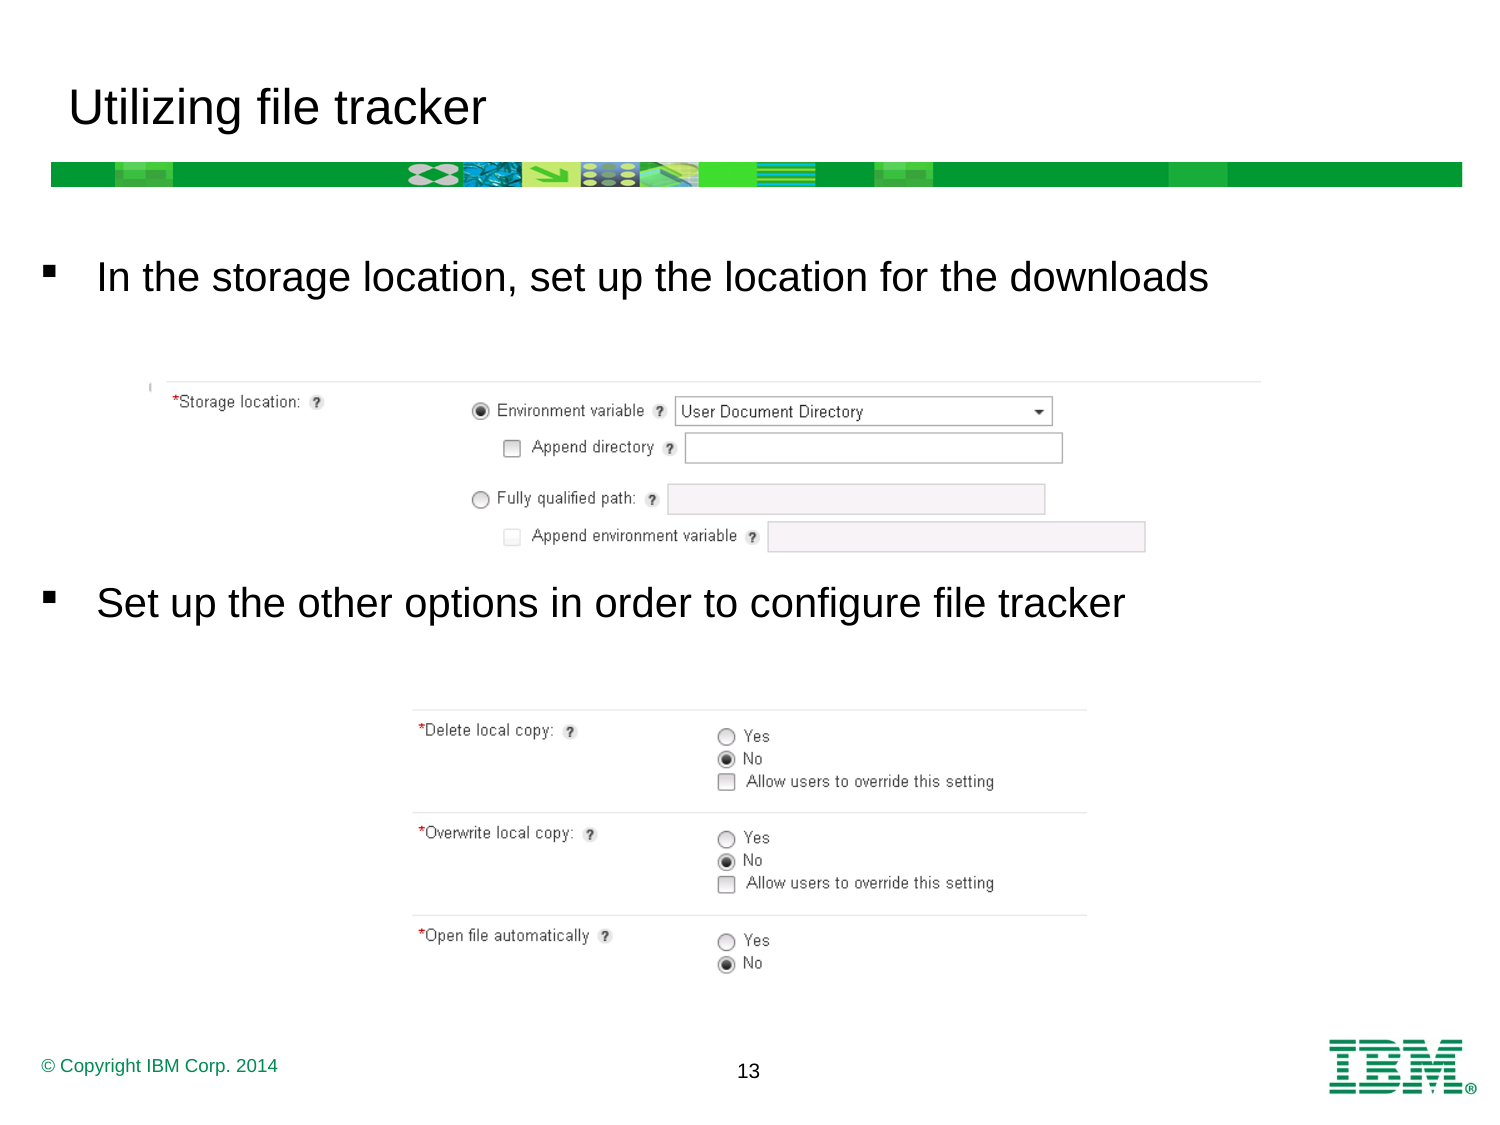

# Utilizing file tracker
In the storage location, set up the location for the downloads
Set up the other options in order to configure file tracker
13